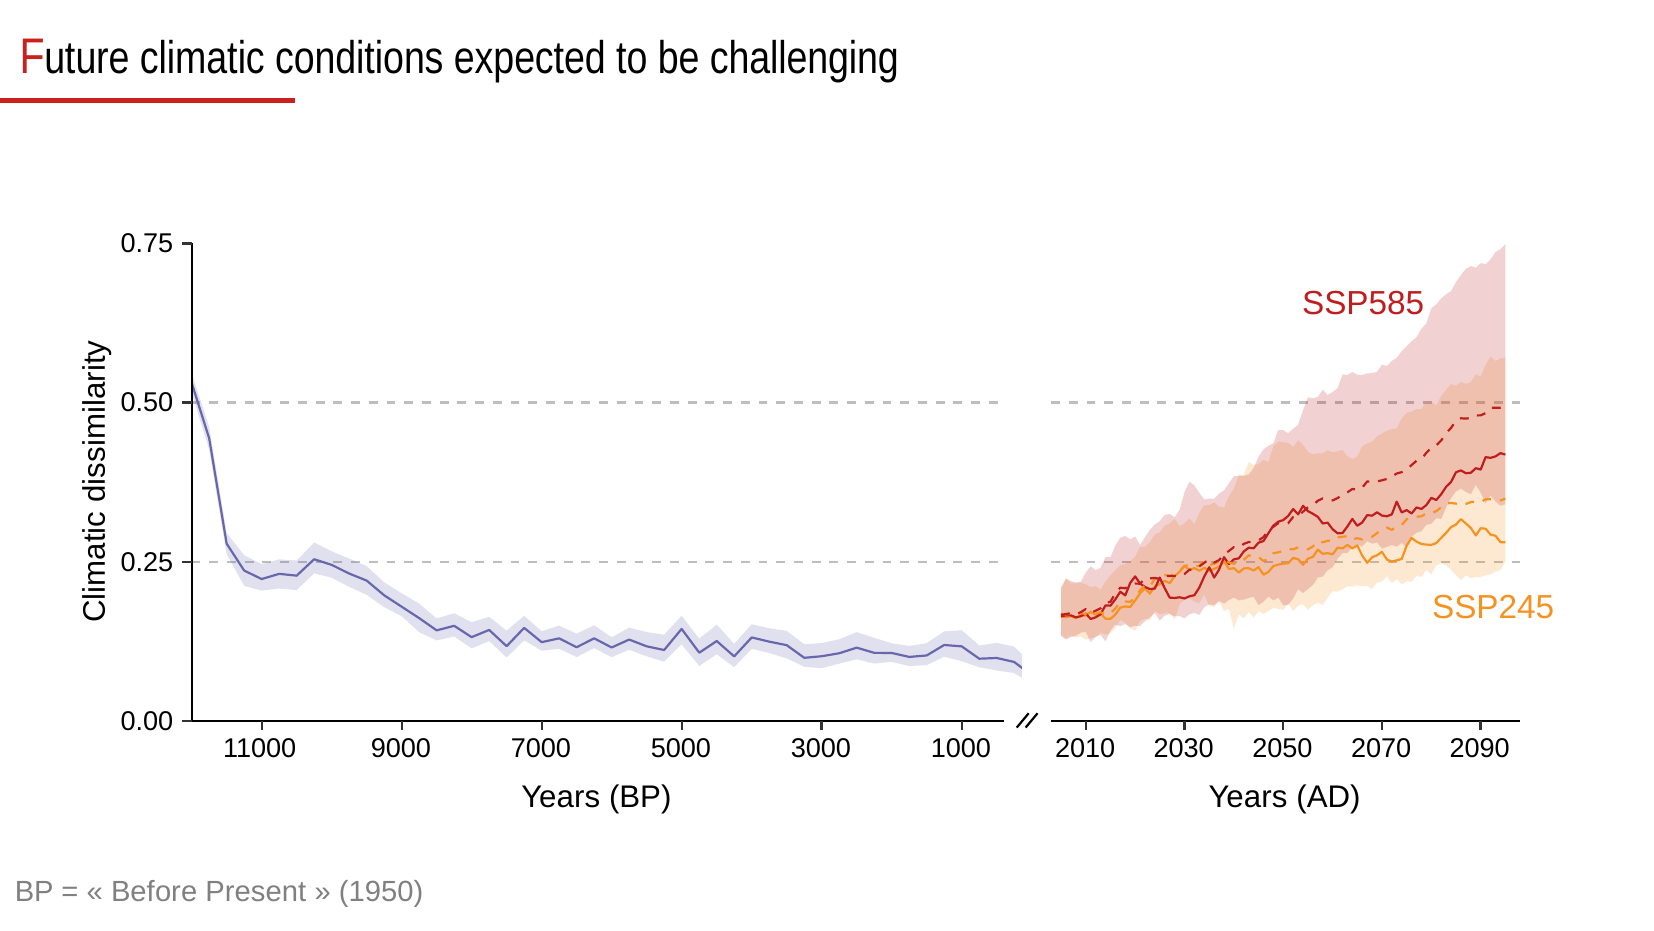

Future climatic conditions expected to be challenging
0.75
SSP585
0.50
Climatic dissimilarity
0.25
SSP245
0.00
11000
9000
7000
5000
3000
1000
2010
2030
2050
2070
2090
Years (BP)
Years (AD)
BP = « Before Present » (1950)